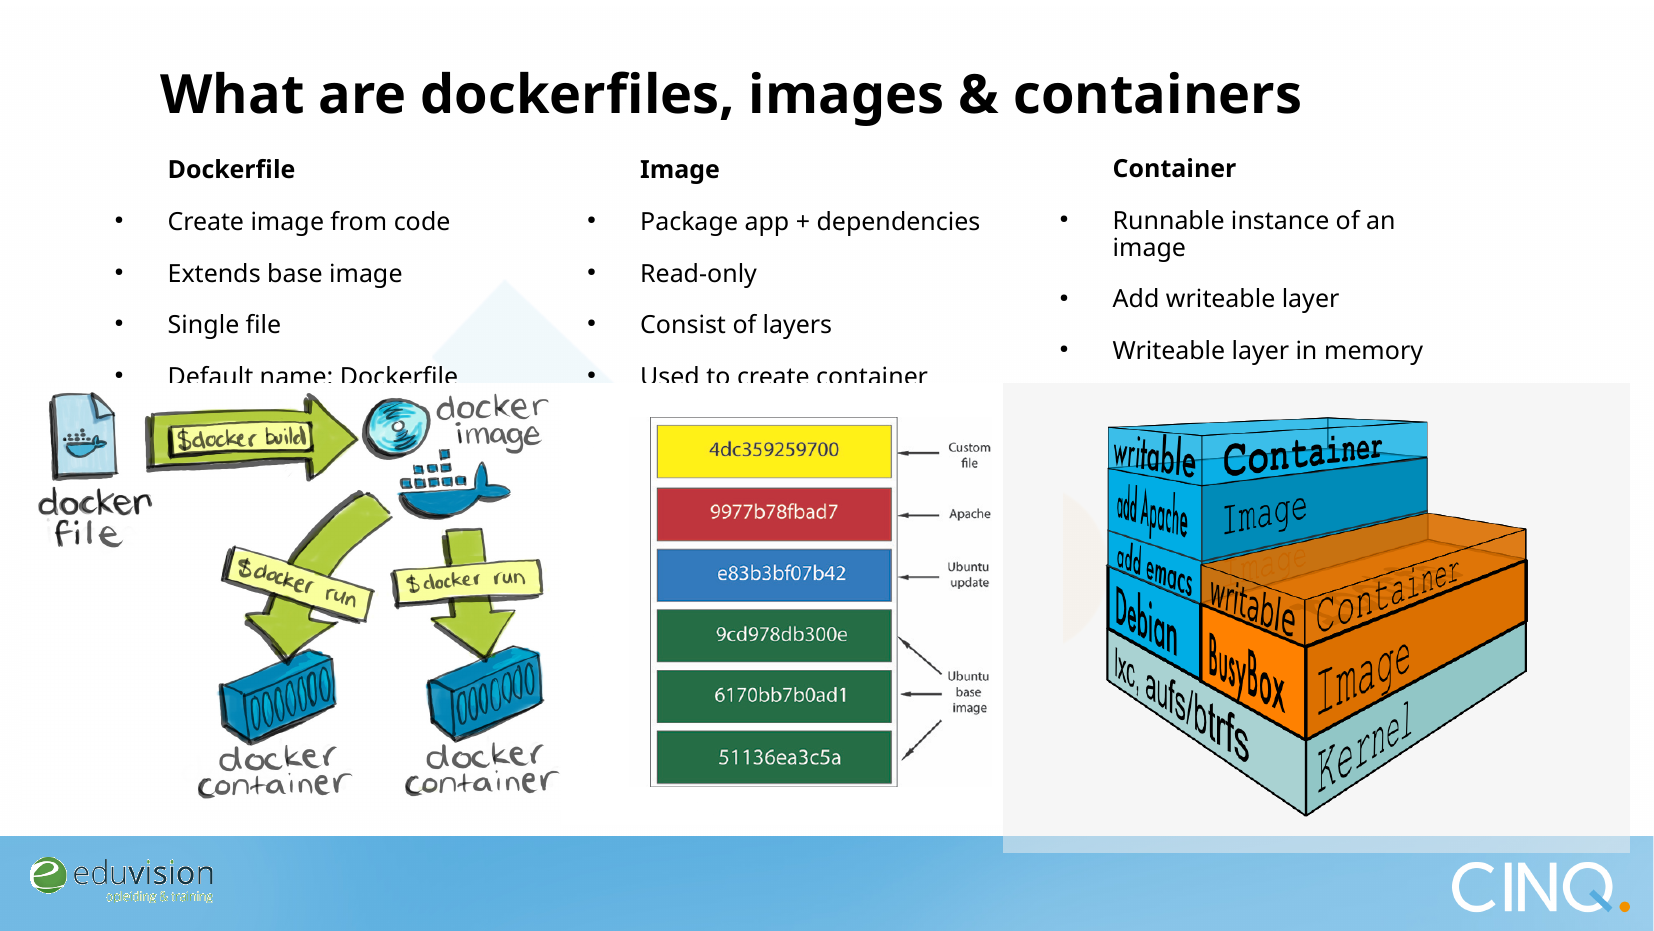

# What are dockerfiles, images & containers
Container
Runnable instance of an image
Add writeable layer
Writeable layer in memory
Dockerfile
Create image from code
Extends base image
Single file
Default name: Dockerfile
Image
Package app + dependencies
Read-only
Consist of layers
Used to create container